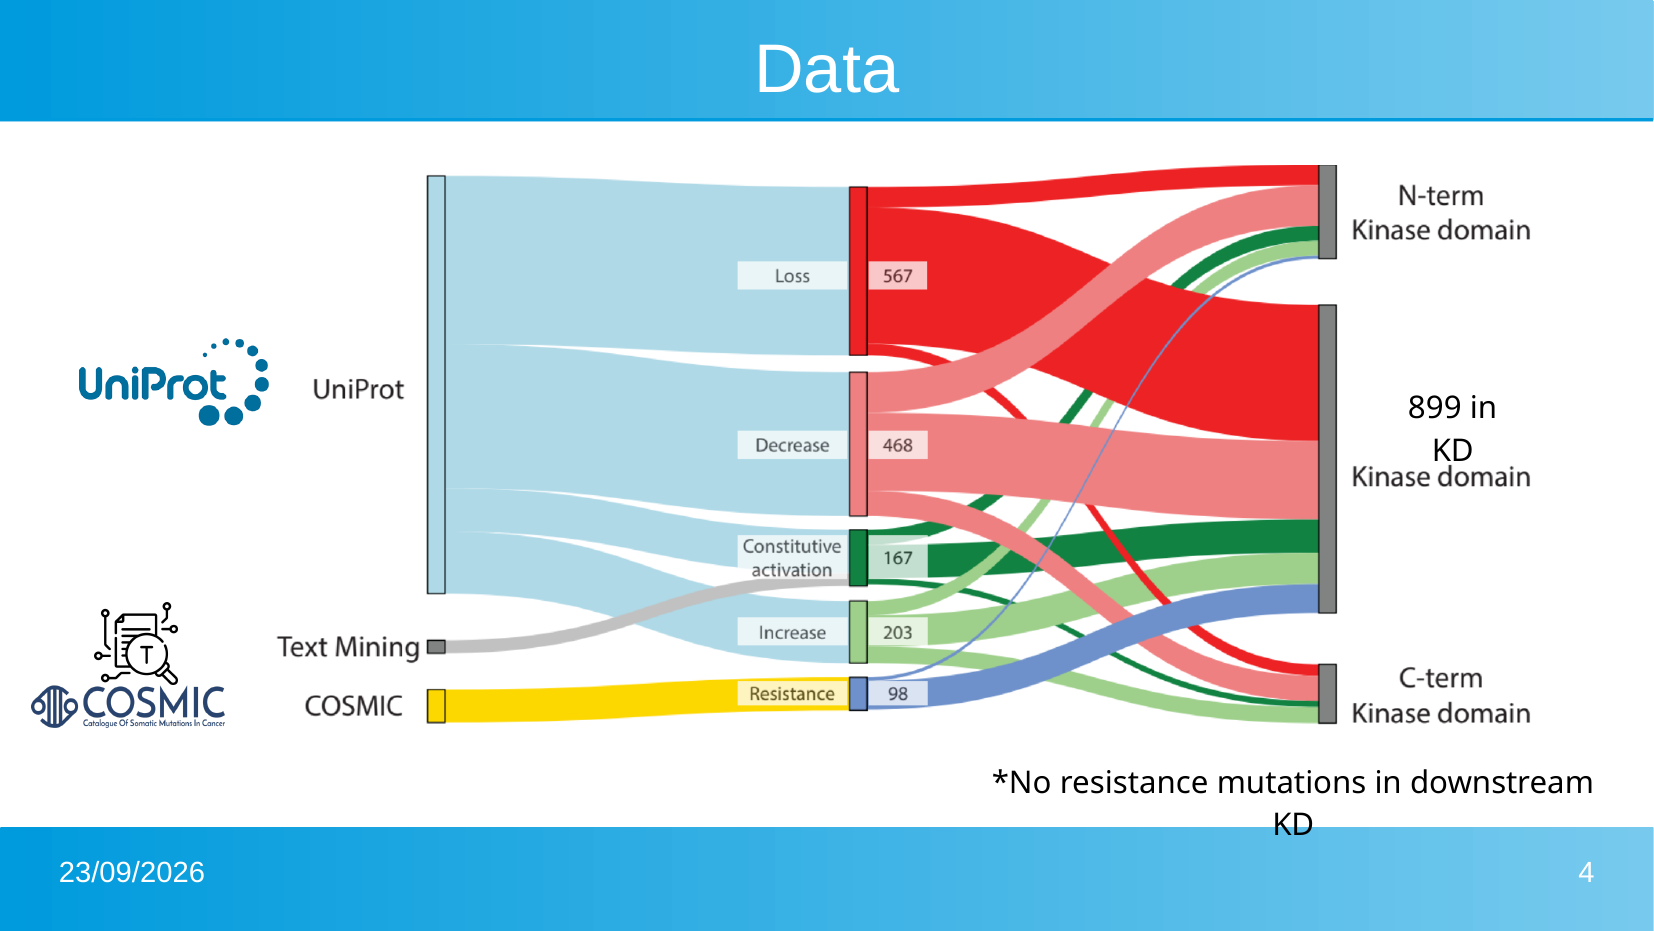

# Data
899 in KD
*No resistance mutations in downstream KD
4